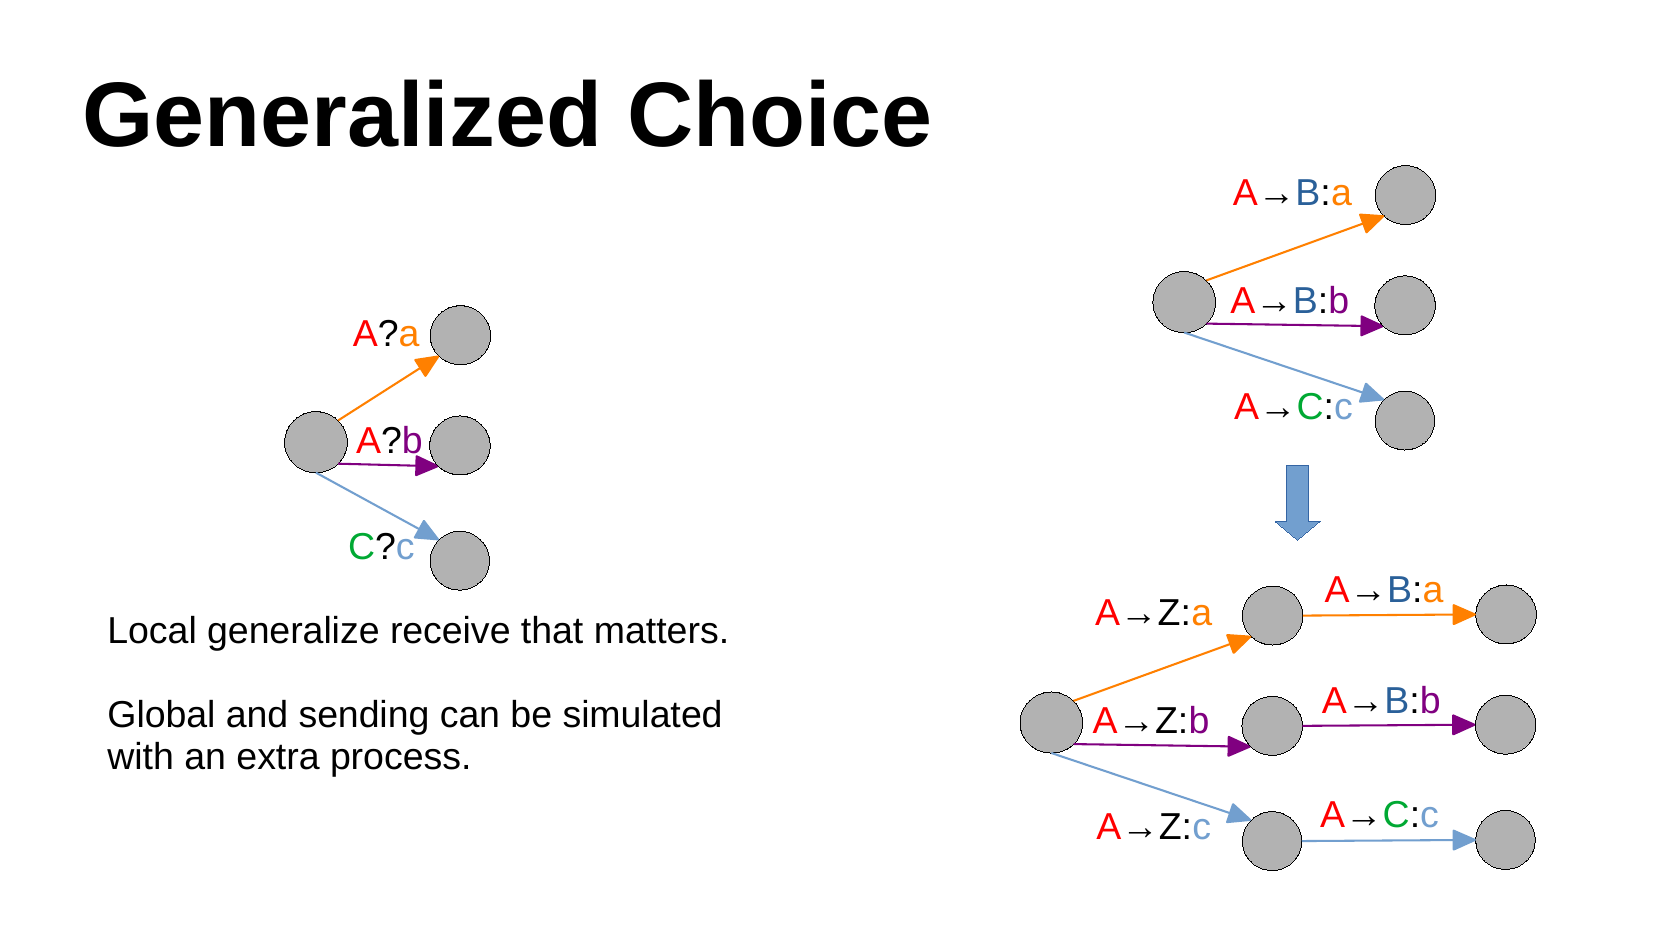

# Generalized Choice
A→B:a
A→B:b
A?a
A→C:c
A?b
C?c
A→B:a
A→Z:a
Local generalize receive that matters.
Global and sending can be simulated
with an extra process.
A→B:b
A→Z:b
A→C:c
A→Z:c